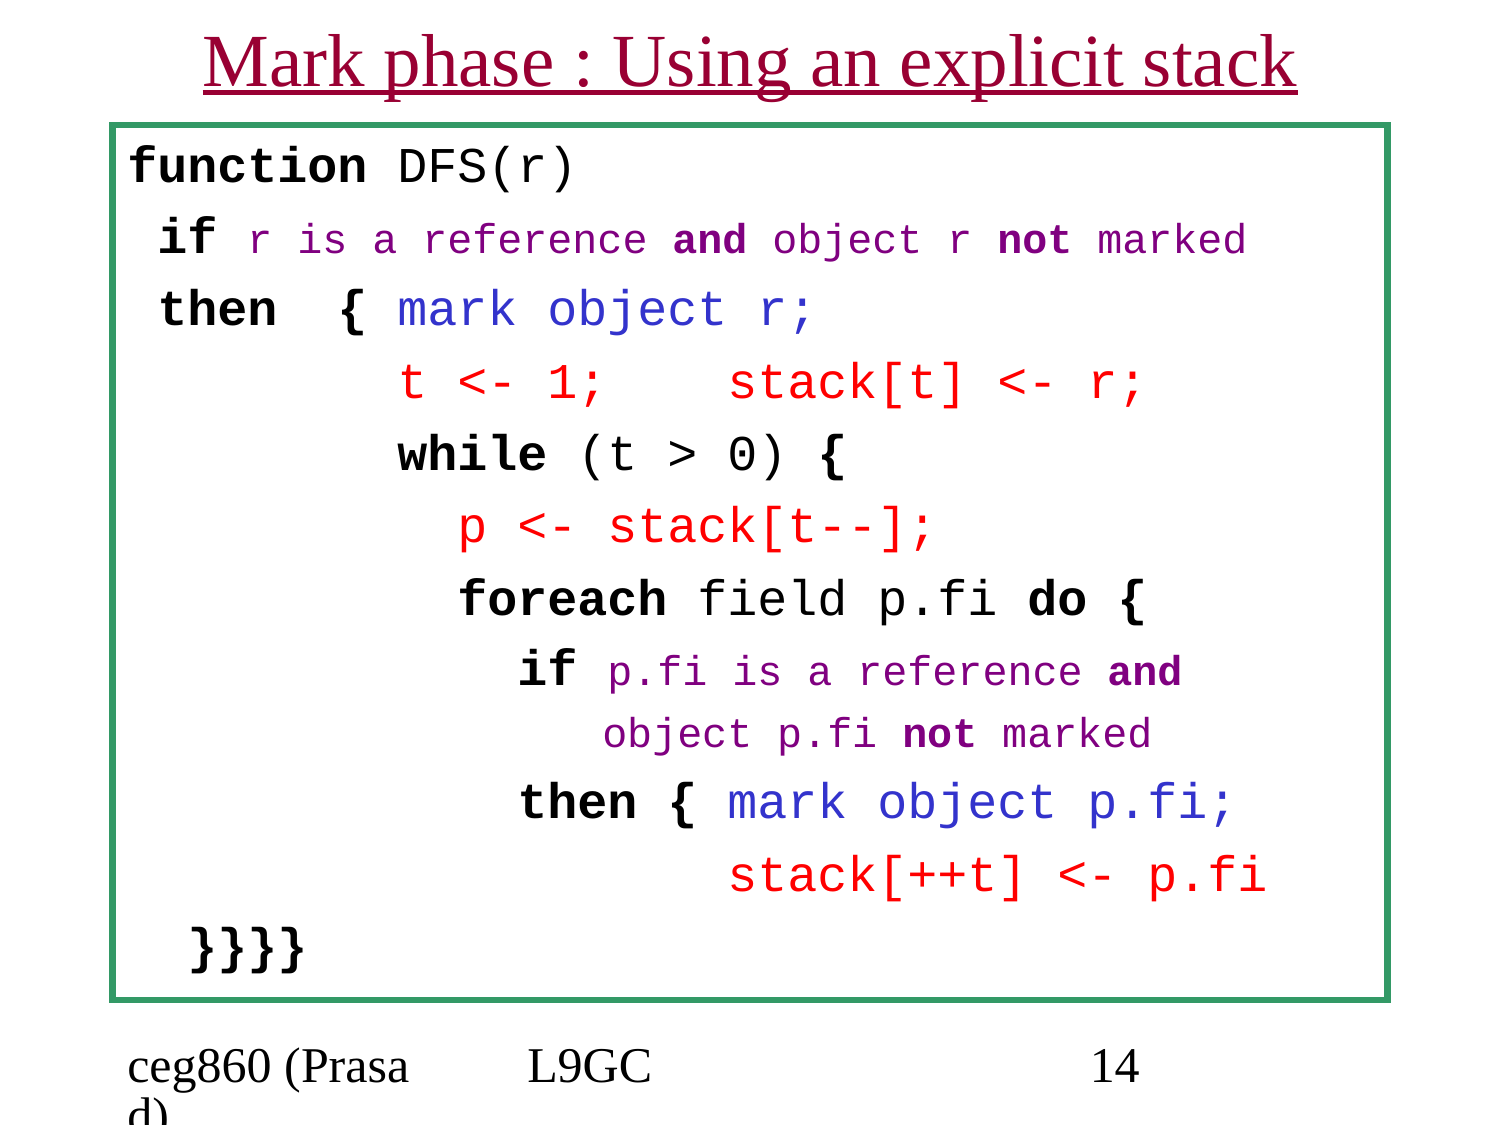

# Mark phase : Using an explicit stack
function DFS(r)
 if r is a reference and object r not marked
 then { mark object r;
 t <- 1; stack[t] <- r;
 while (t > 0) {
 p <- stack[t--];
 foreach field p.fi do {
 if p.fi is a reference and
 object p.fi not marked
 then { mark object p.fi;
 stack[++t] <- p.fi
 }}}}
ceg860 (Prasad)
L9GC
14